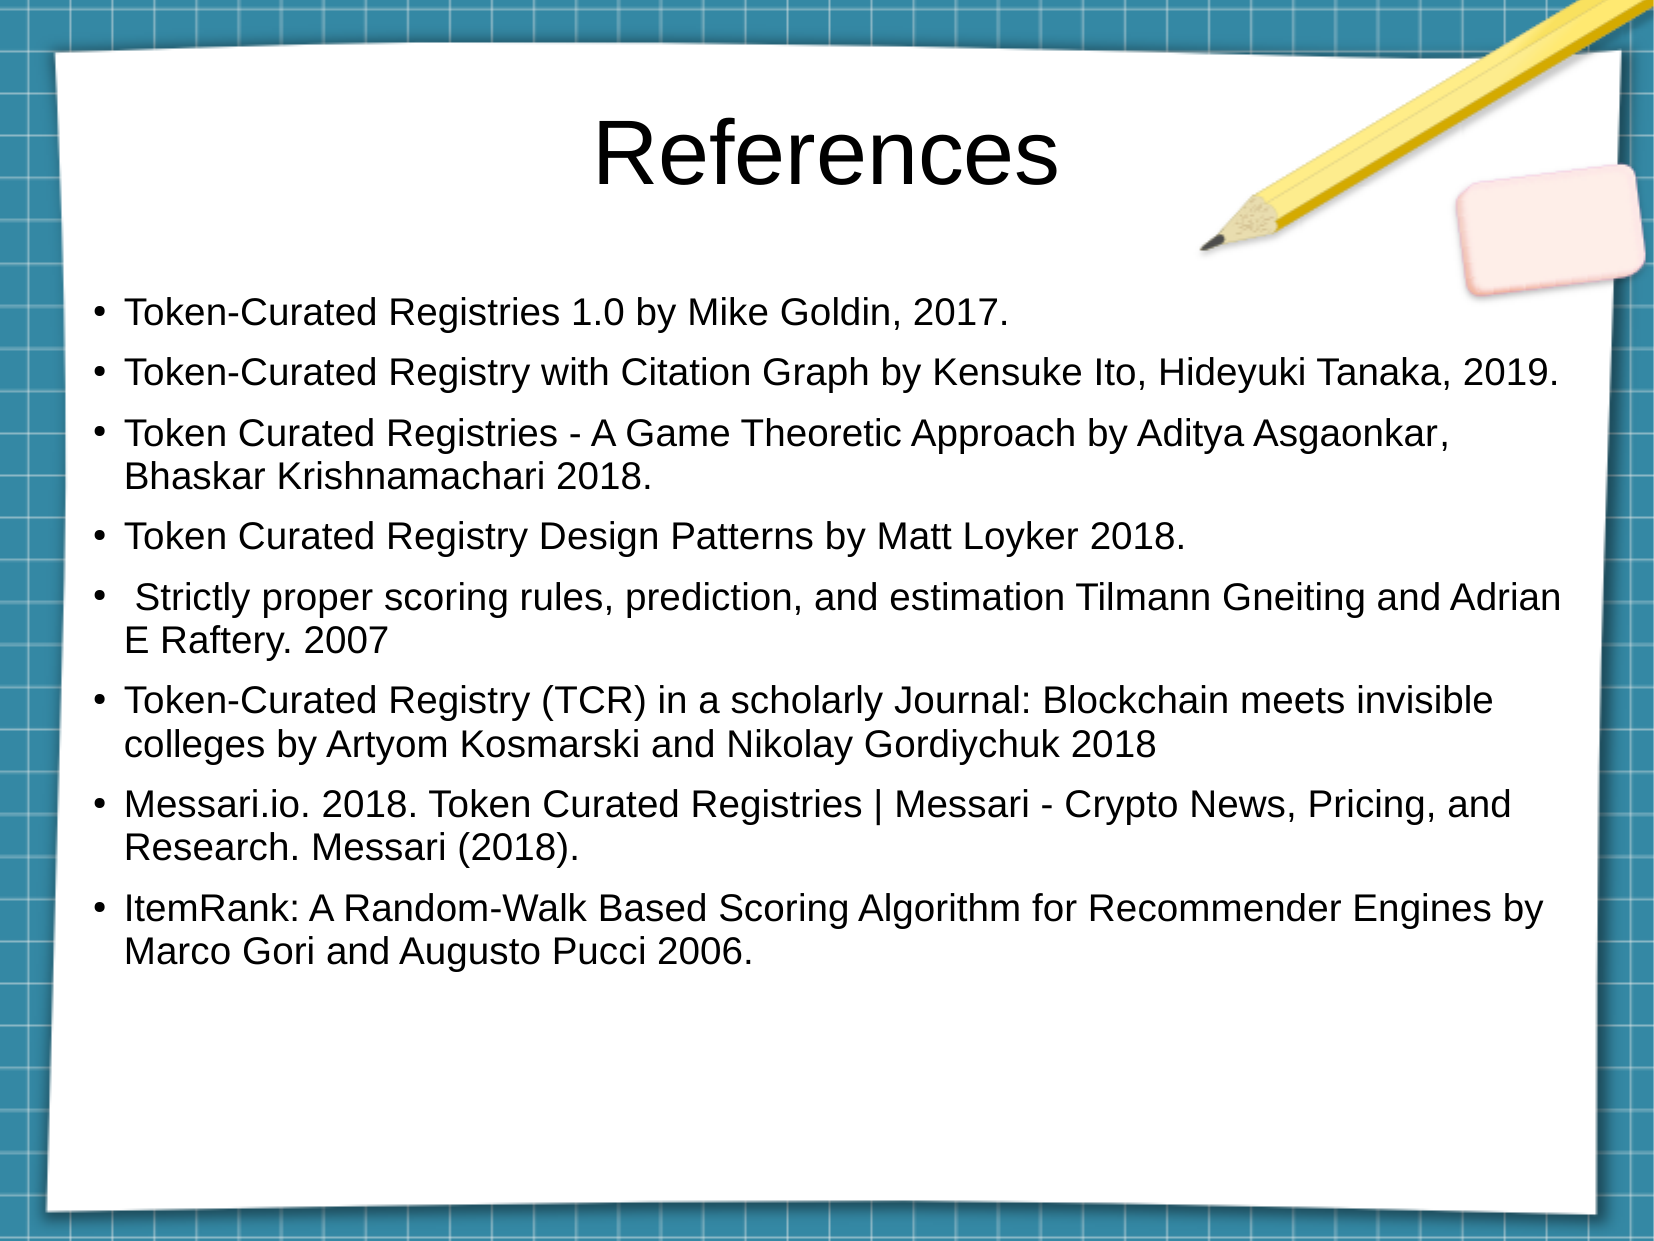

# References
Token-Curated Registries 1.0 by Mike Goldin, 2017.
Token-Curated Registry with Citation Graph by Kensuke Ito, Hideyuki Tanaka, 2019.
Token Curated Registries - A Game Theoretic Approach by Aditya Asgaonkar, Bhaskar Krishnamachari 2018.
Token Curated Registry Design Patterns by Matt Loyker 2018.
 Strictly proper scoring rules, prediction, and estimation Tilmann Gneiting and Adrian E Raftery. 2007
Token-Curated Registry (TCR) in a scholarly Journal: Blockchain meets invisible colleges by Artyom Kosmarski and Nikolay Gordiychuk 2018
Messari.io. 2018. Token Curated Registries | Messari - Crypto News, Pricing, and Research. Messari (2018).
ItemRank: A Random-Walk Based Scoring Algorithm for Recommender Engines by Marco Gori and Augusto Pucci 2006.